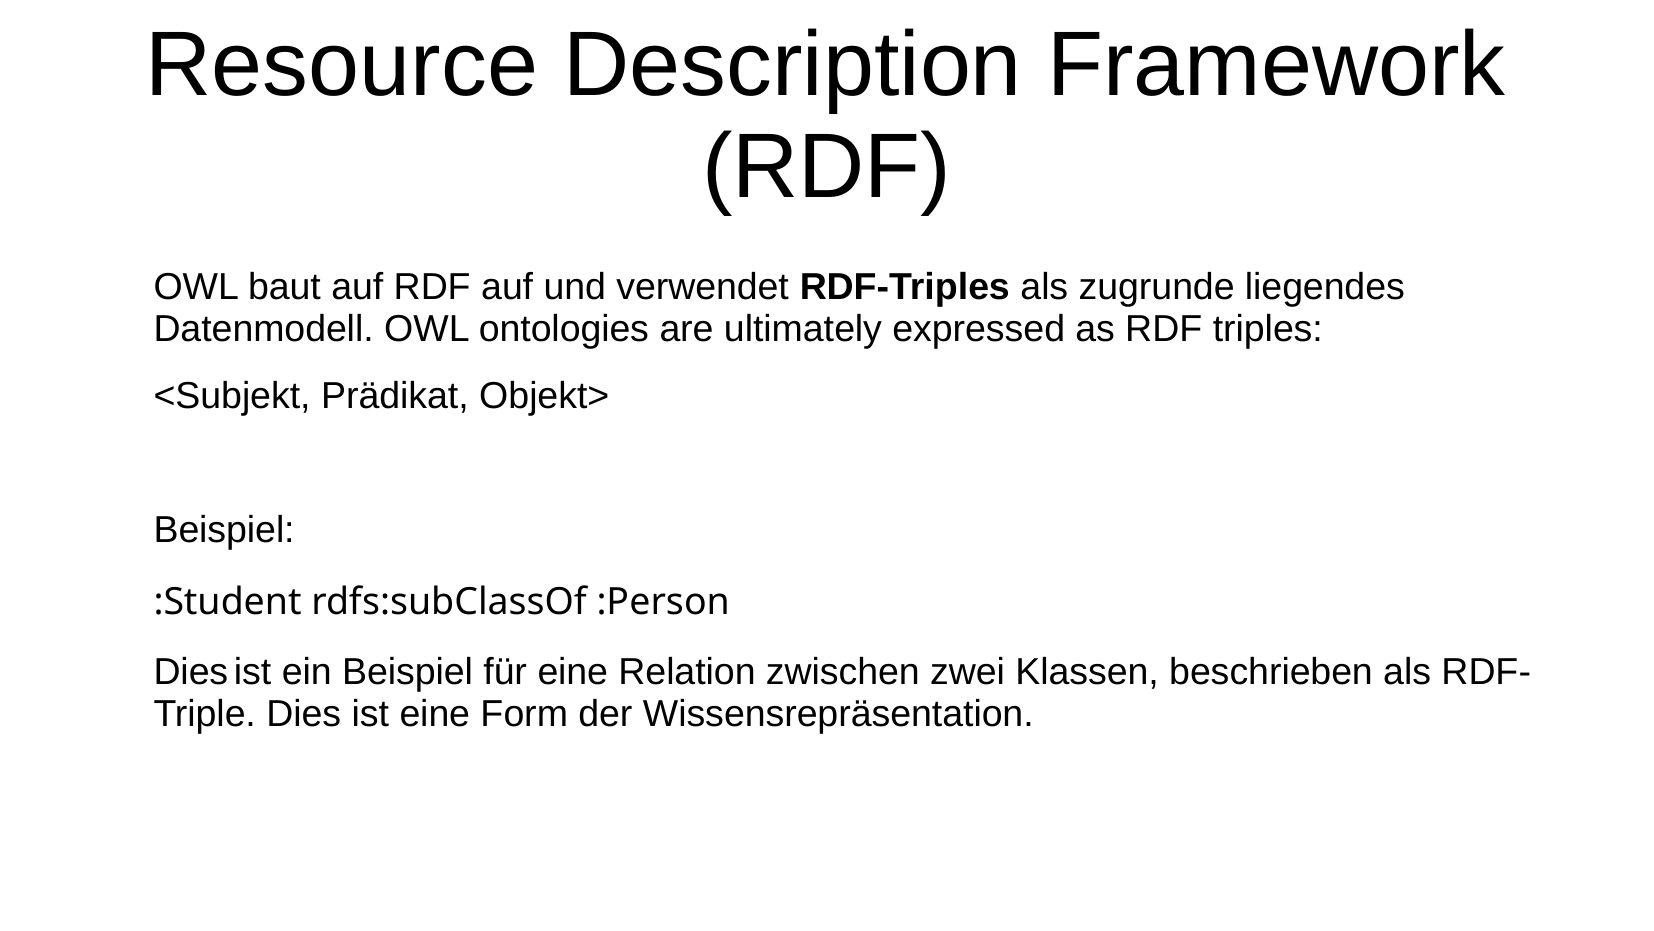

# Resource Description Framework (RDF)
OWL baut auf RDF auf und verwendet RDF-Triples als zugrunde liegendes Datenmodell. OWL ontologies are ultimately expressed as RDF triples:
<Subjekt, Prädikat, Objekt>
Beispiel:
:Student rdfs:subClassOf :Person
Dies ist ein Beispiel für eine Relation zwischen zwei Klassen, beschrieben als RDF-Triple. Dies ist eine Form der Wissensrepräsentation.